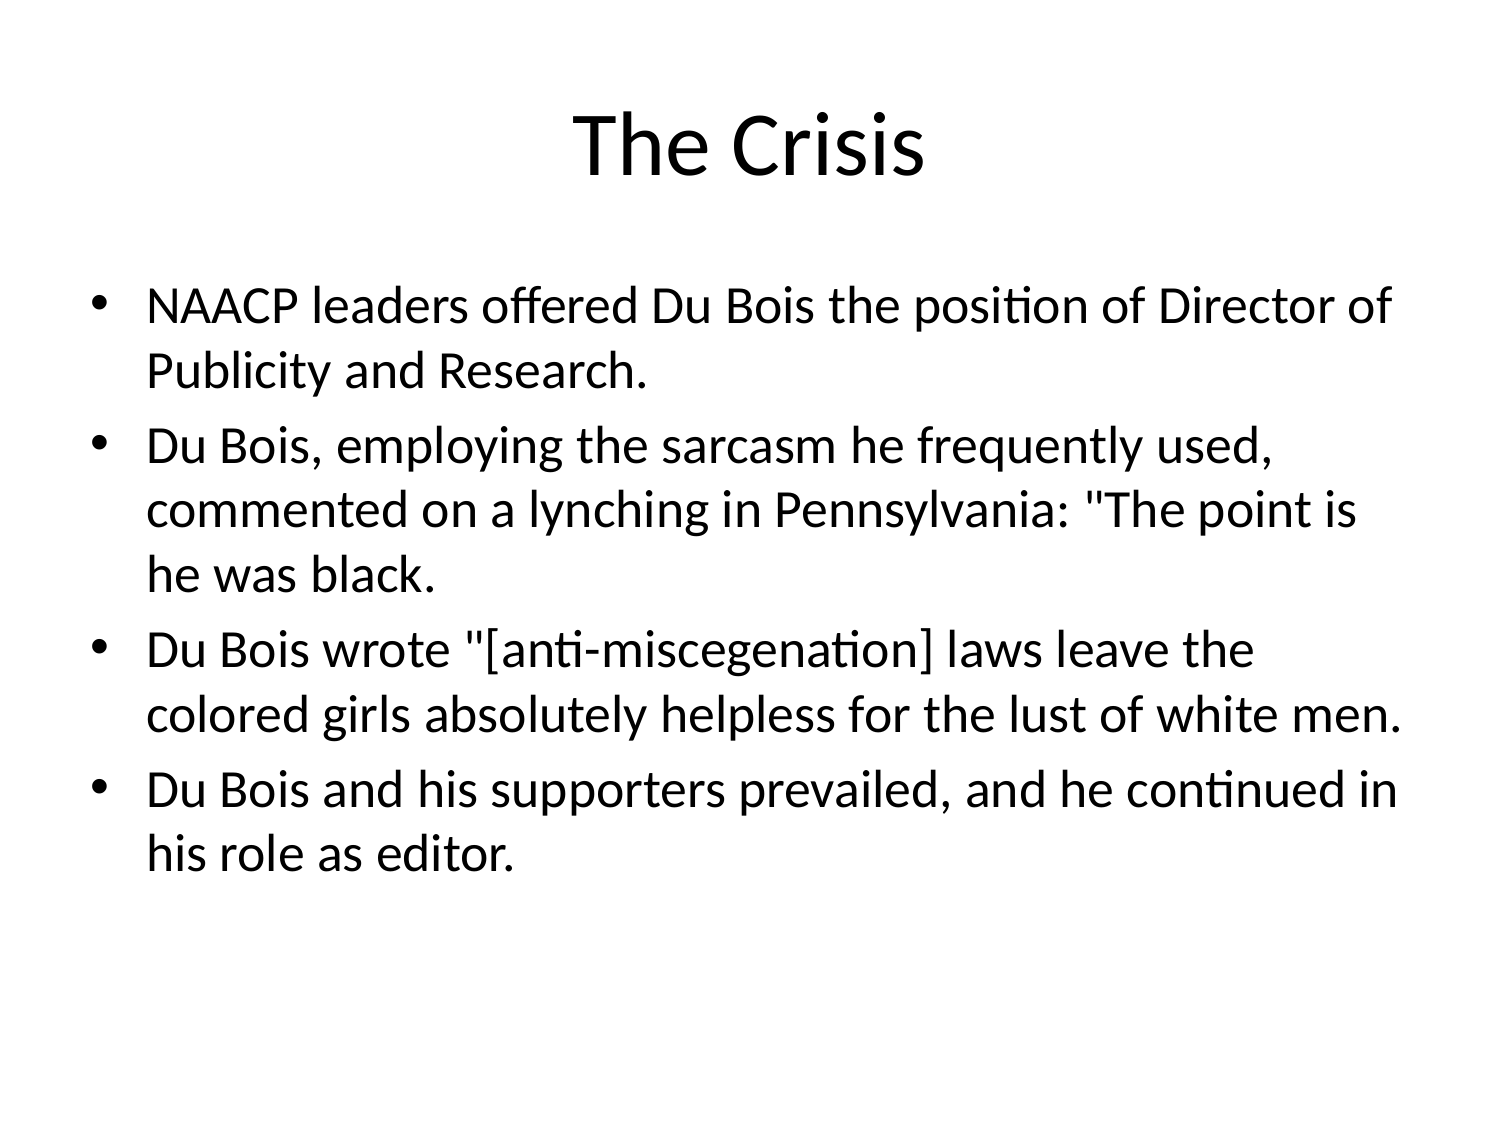

# The Crisis
NAACP leaders offered Du Bois the position of Director of Publicity and Research.
Du Bois, employing the sarcasm he frequently used, commented on a lynching in Pennsylvania: "The point is he was black.
Du Bois wrote "[anti-miscegenation] laws leave the colored girls absolutely helpless for the lust of white men.
Du Bois and his supporters prevailed, and he continued in his role as editor.